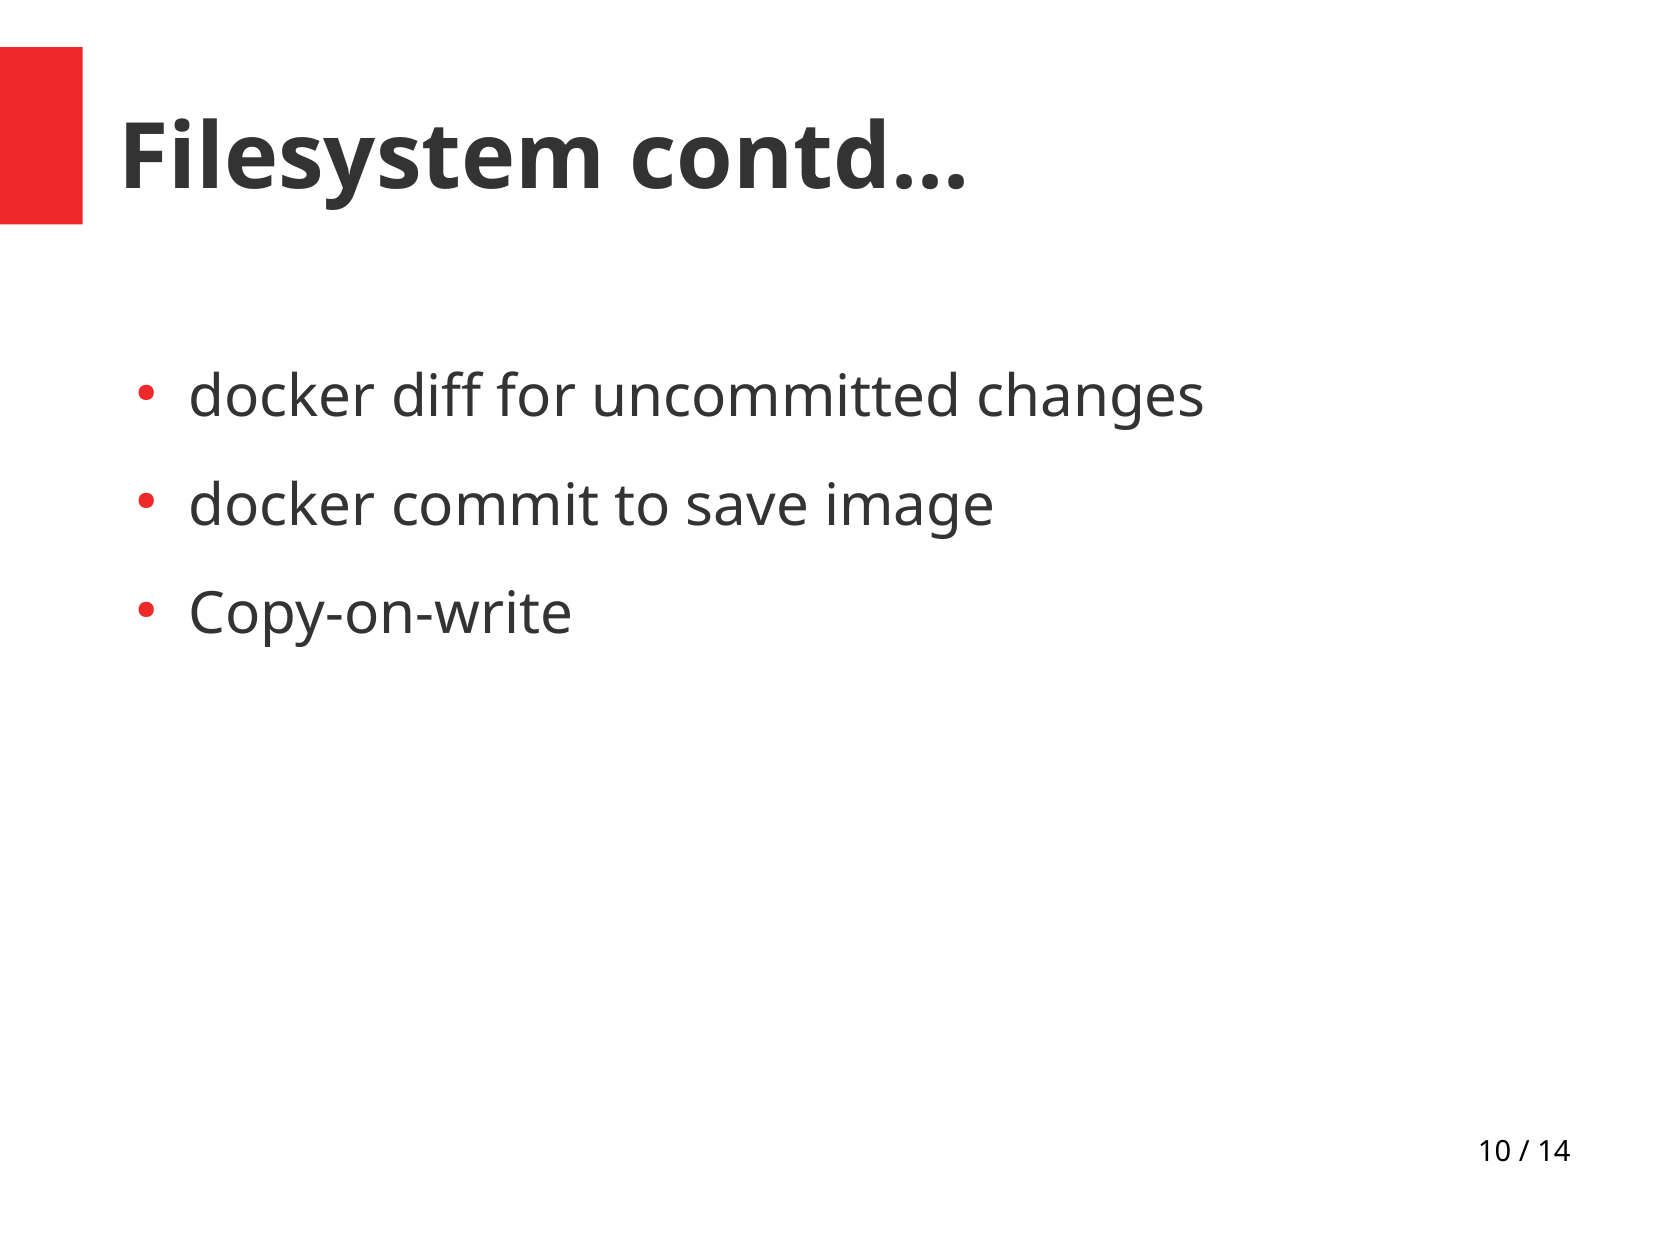

# Filesystem contd...
docker diff for uncommitted changes
docker commit to save image
Copy-on-write
10